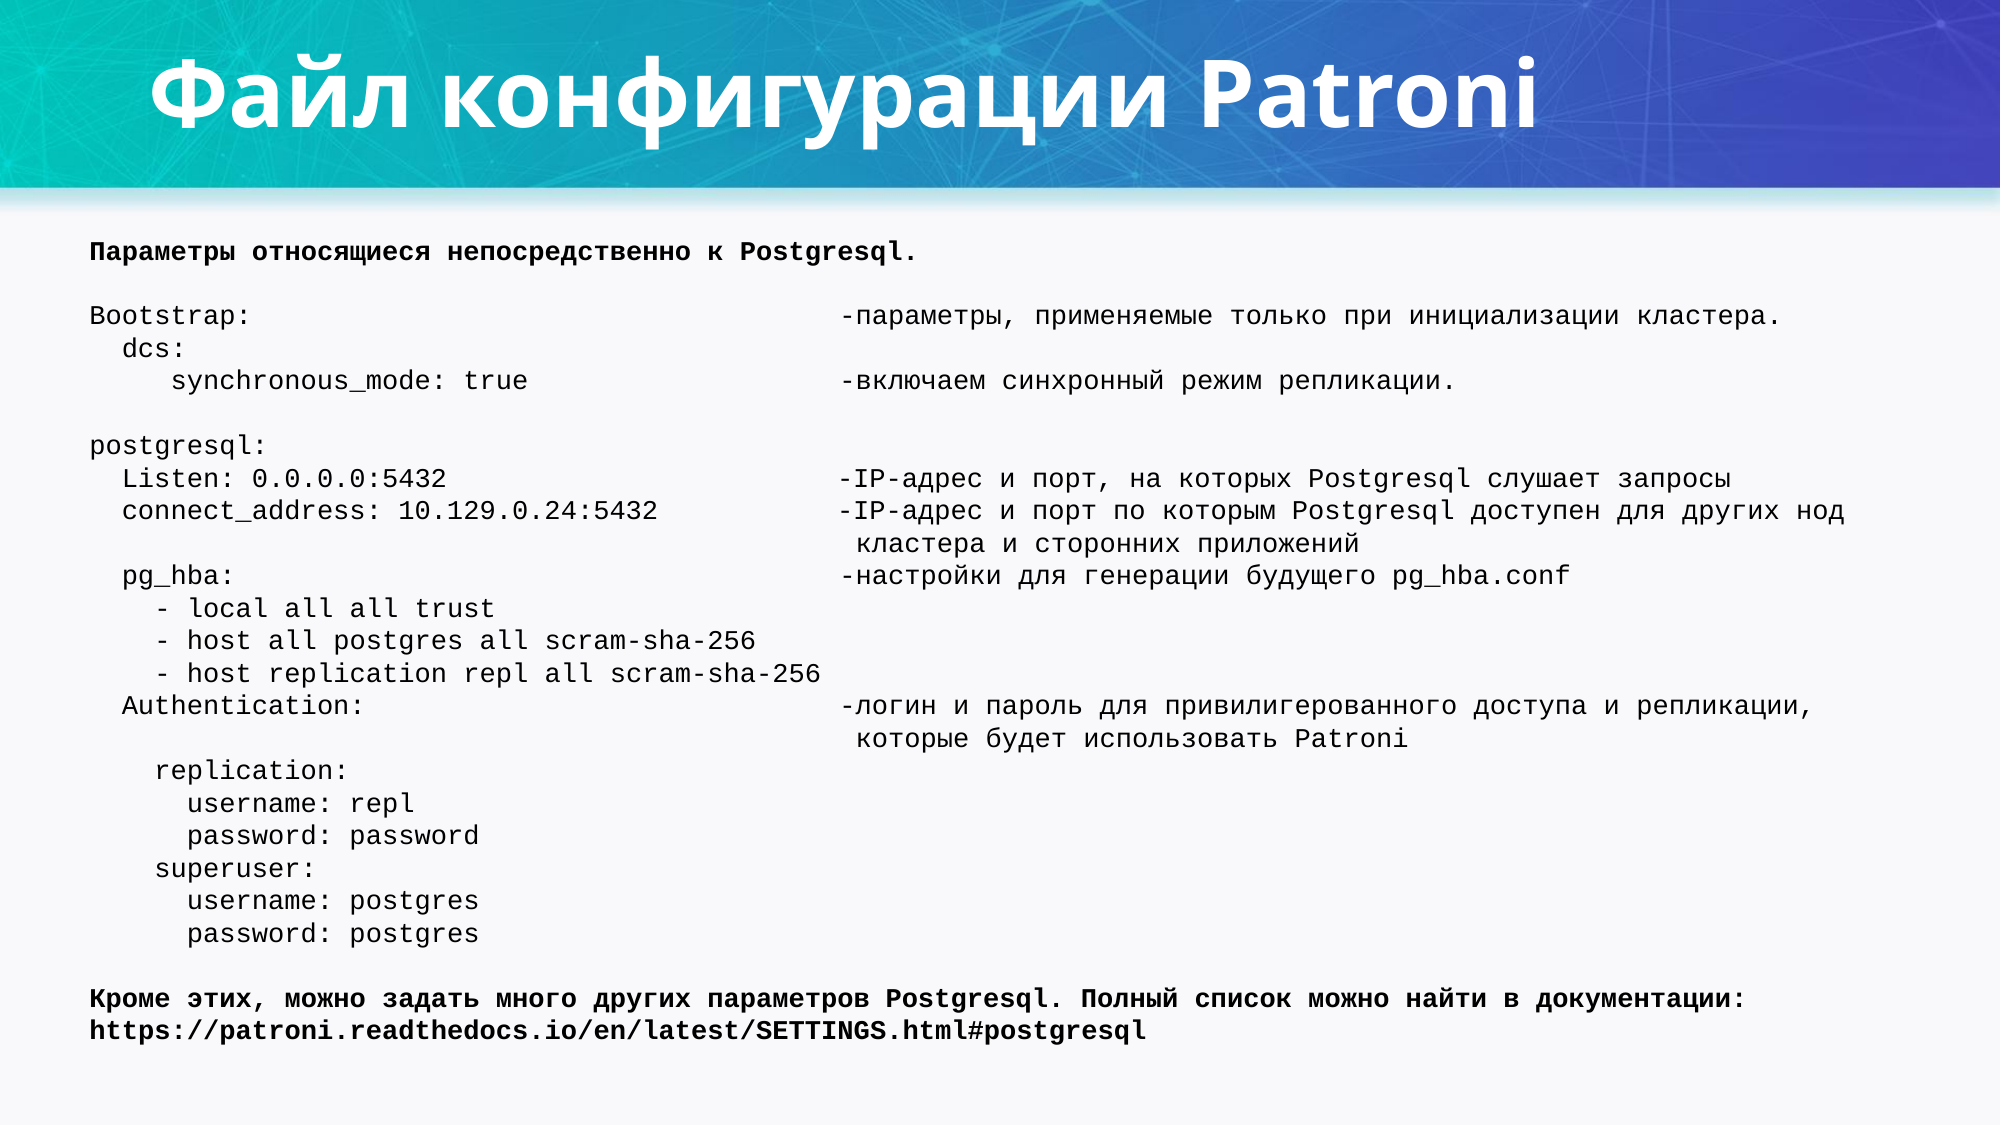

Файл конфигурации Patroni
Параметры относящиеся непосредственно к Postgresql.
Bootstrap:								-параметры, применяемые только при инициализации кластера.
 dcs:
 synchronous_mode: true					-включаем синхронный режим репликации.
postgresql:
 Listen: 0.0.0.0:5432 -IP-адрес и порт, на которых Postgresql слушает запросы
 connect_address: 10.129.0.24:5432 -IP-адрес и порт по которым Postgresql доступен для других нод 										 	 кластера и сторонних приложений
 pg_hba:									-настройки для генерации будущего pg_hba.conf
 - local all all trust
 - host all postgres all scram-sha-256
 - host replication repl all scram-sha-256
 Authentication:							-логин и пароль для привилигерованного доступа и репликации, 											 которые будет использовать Patroni
 replication:
 username: repl
 password: password
 superuser:
 username: postgres
 password: postgres
Кроме этих, можно задать много других параметров Postgresql. Полный список можно найти в документации:
https://patroni.readthedocs.io/en/latest/SETTINGS.html#postgresql